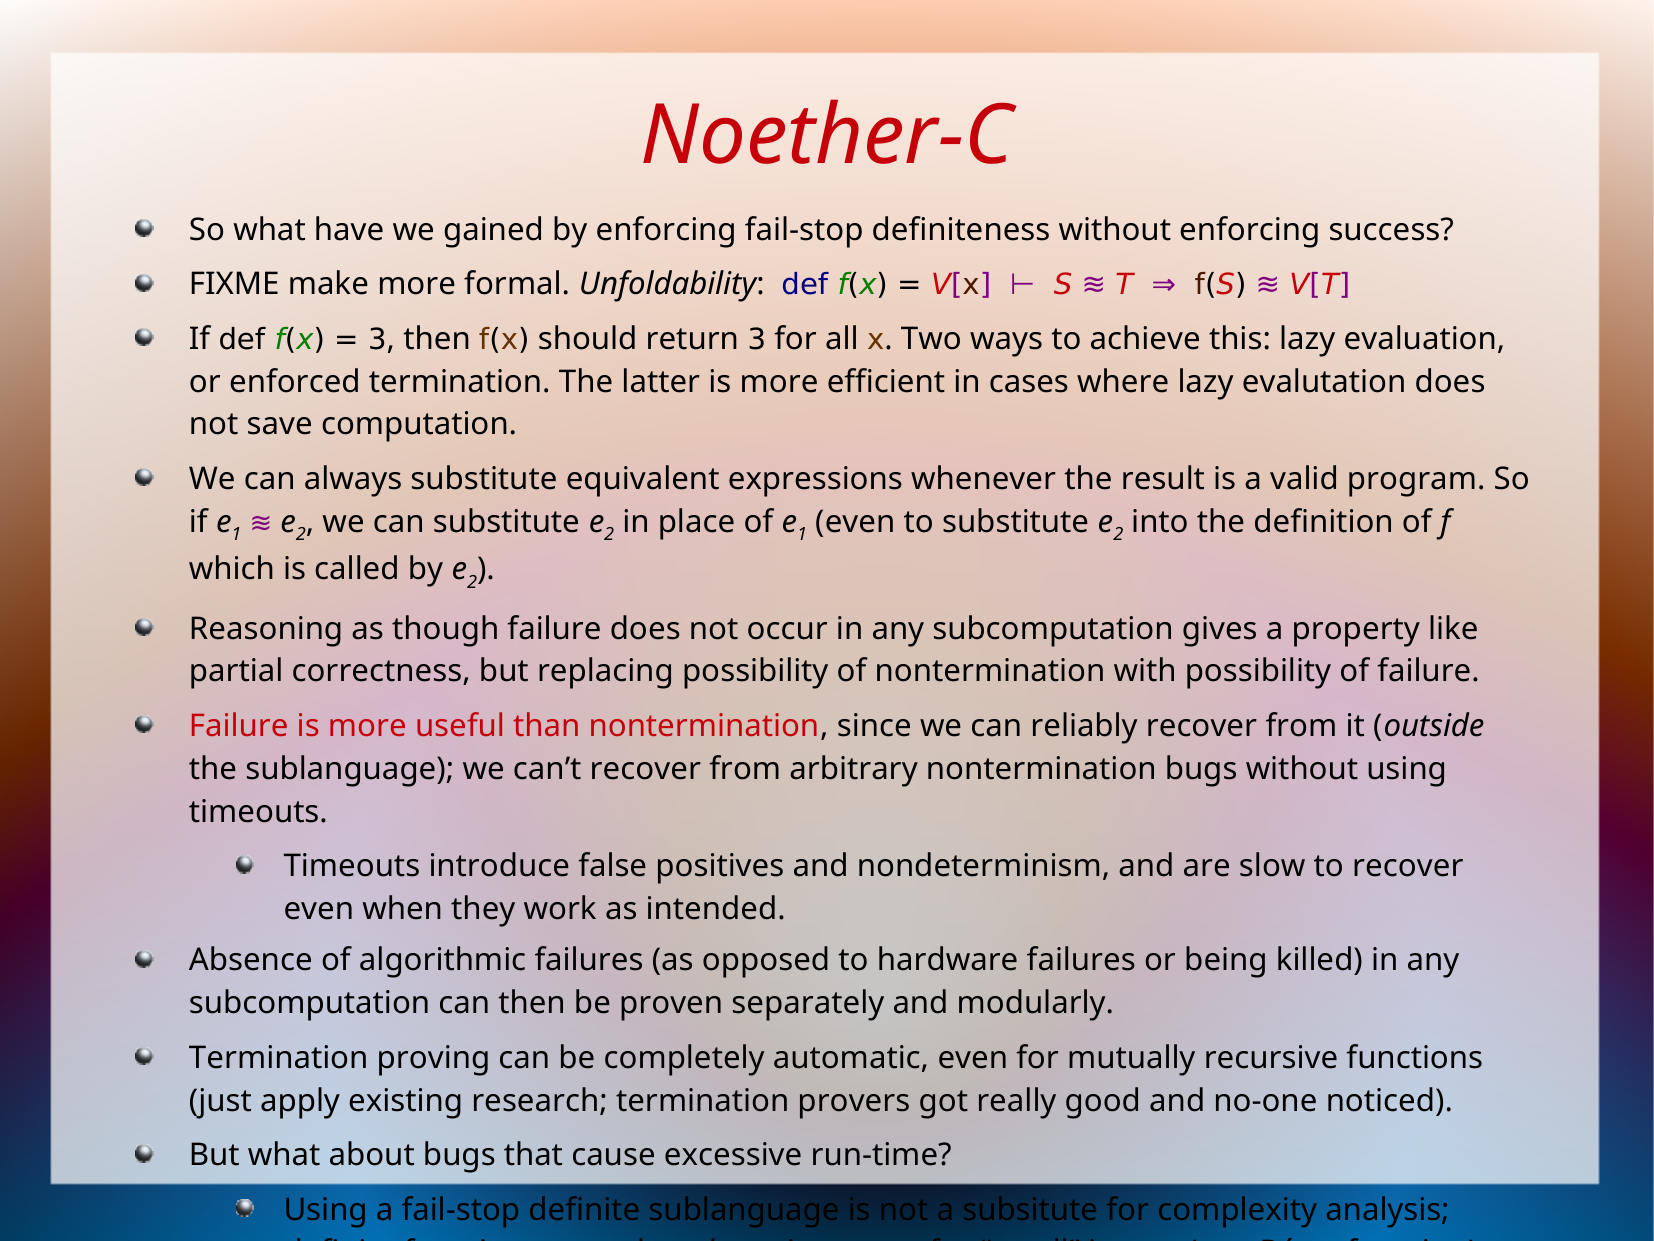

Noether-C
# So what have we gained by enforcing fail-stop definiteness without enforcing success?
FIXME make more formal. Unfoldability: def f(x) = V[x] ⊢ S ≋ T ⇒ f(S) ≋ V[T]
If def f(x) = 3, then f(x) should return 3 for all x. Two ways to achieve this: lazy evaluation, or enforced termination. The latter is more efficient in cases where lazy evalutation does not save computation.
We can always substitute equivalent expressions whenever the result is a valid program. So if e1 ≋ e2, we can substitute e2 in place of e1 (even to substitute e2 into the definition of f which is called by e2).
Reasoning as though failure does not occur in any subcomputation gives a property like partial correctness, but replacing possibility of nontermination with possibility of failure.
Failure is more useful than nontermination, since we can reliably recover from it (outside the sublanguage); we can’t recover from arbitrary nontermination bugs without using timeouts.
Timeouts introduce false positives and nondeterminism, and are slow to recover even when they work as intended.
Absence of algorithmic failures (as opposed to hardware failures or being killed) in any subcomputation can then be proven separately and modularly.
Termination proving can be completely automatic, even for mutually recursive functions (just apply existing research; termination provers got really good and no-one noticed).
But what about bugs that cause excessive run-time?
Using a fail-stop definite sublanguage is not a subsitute for complexity analysis; definite functions can take a long time even for “small” inputs (e.g. Péter function).
Conjecture: writing functions to be provably fail-stop definite helps to make the parameters on which their algorithmic complexity depends more explicit, and reduces the scope for mistakes that would cause higher-than-intended complexity.
Later we’ll see how to confine a computation to limit its CPU and memory usage.